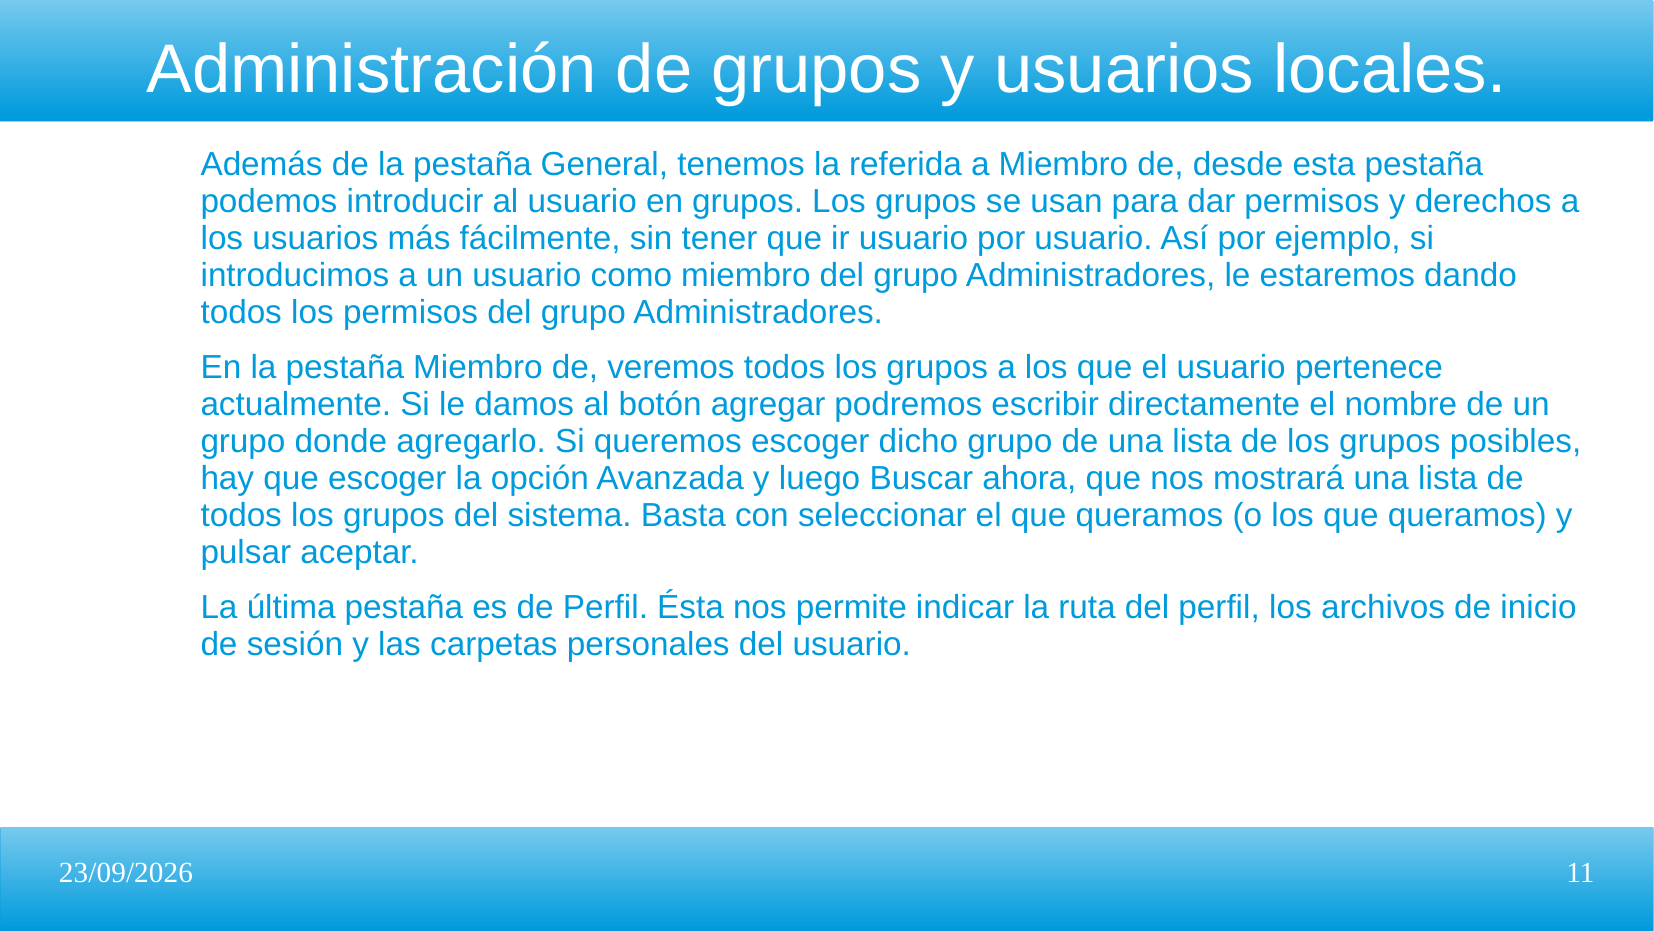

# Administración de grupos y usuarios locales.
Además de la pestaña General, tenemos la referida a Miembro de, desde esta pestaña podemos introducir al usuario en grupos. Los grupos se usan para dar permisos y derechos a los usuarios más fácilmente, sin tener que ir usuario por usuario. Así por ejemplo, si introducimos a un usuario como miembro del grupo Administradores, le estaremos dando todos los permisos del grupo Administradores.
En la pestaña Miembro de, veremos todos los grupos a los que el usuario pertenece actualmente. Si le damos al botón agregar podremos escribir directamente el nombre de un grupo donde agregarlo. Si queremos escoger dicho grupo de una lista de los grupos posibles, hay que escoger la opción Avanzada y luego Buscar ahora, que nos mostrará una lista de todos los grupos del sistema. Basta con seleccionar el que queramos (o los que queramos) y pulsar aceptar.
La última pestaña es de Perfil. Ésta nos permite indicar la ruta del perfil, los archivos de inicio de sesión y las carpetas personales del usuario.
11